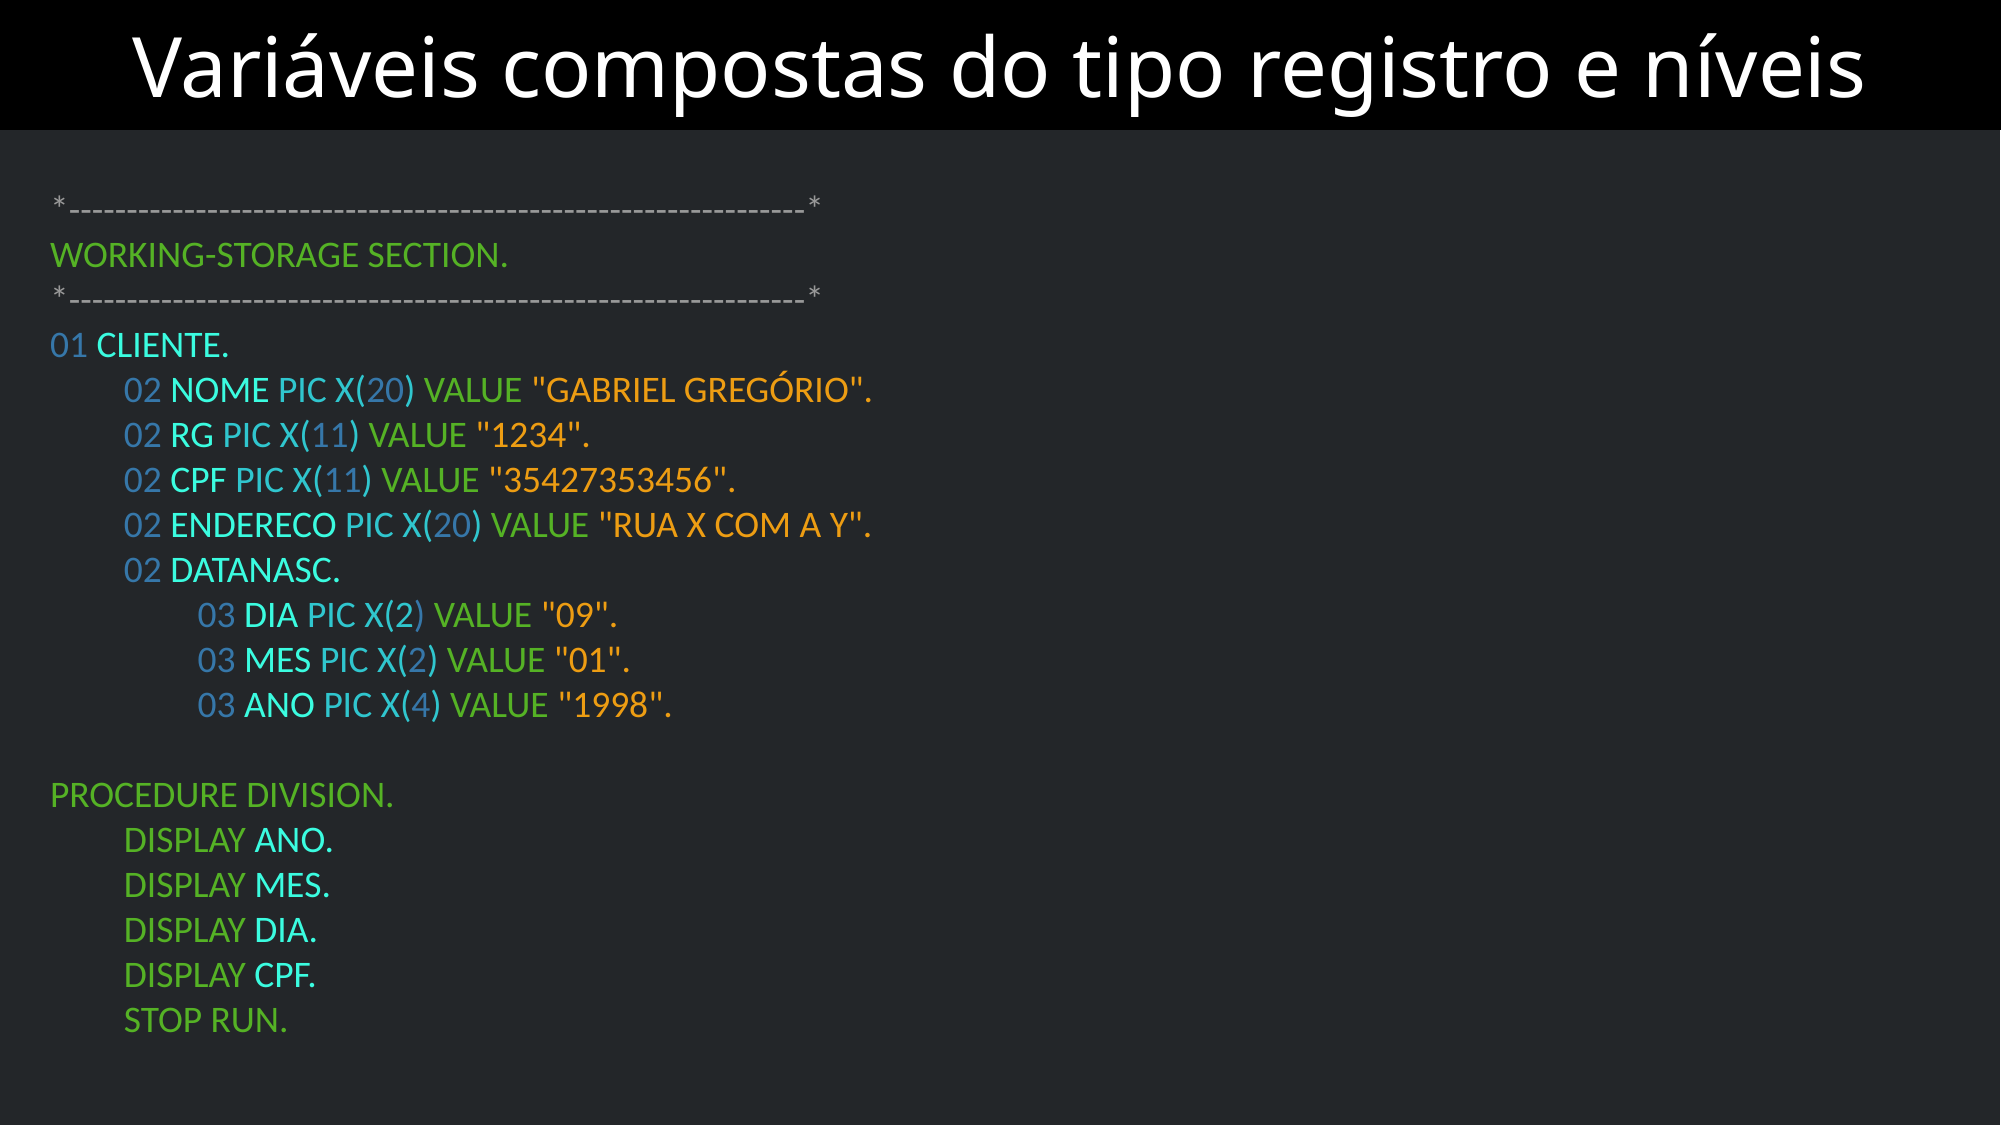

Variáveis compostas do tipo registro e níveis
*----------------------------------------------------------------*
WORKING-STORAGE SECTION.
*----------------------------------------------------------------*
01 CLIENTE.
	02 NOME PIC X(20) VALUE "GABRIEL GREGÓRIO".
	02 RG PIC X(11) VALUE "1234".
	02 CPF PIC X(11) VALUE "35427353456".
	02 ENDERECO PIC X(20) VALUE "RUA X COM A Y".
	02 DATANASC.
		03 DIA PIC X(2) VALUE "09".
		03 MES PIC X(2) VALUE "01".
		03 ANO PIC X(4) VALUE "1998".
PROCEDURE DIVISION.
	DISPLAY ANO.
	DISPLAY MES.
	DISPLAY DIA.
	DISPLAY CPF.
	STOP RUN.